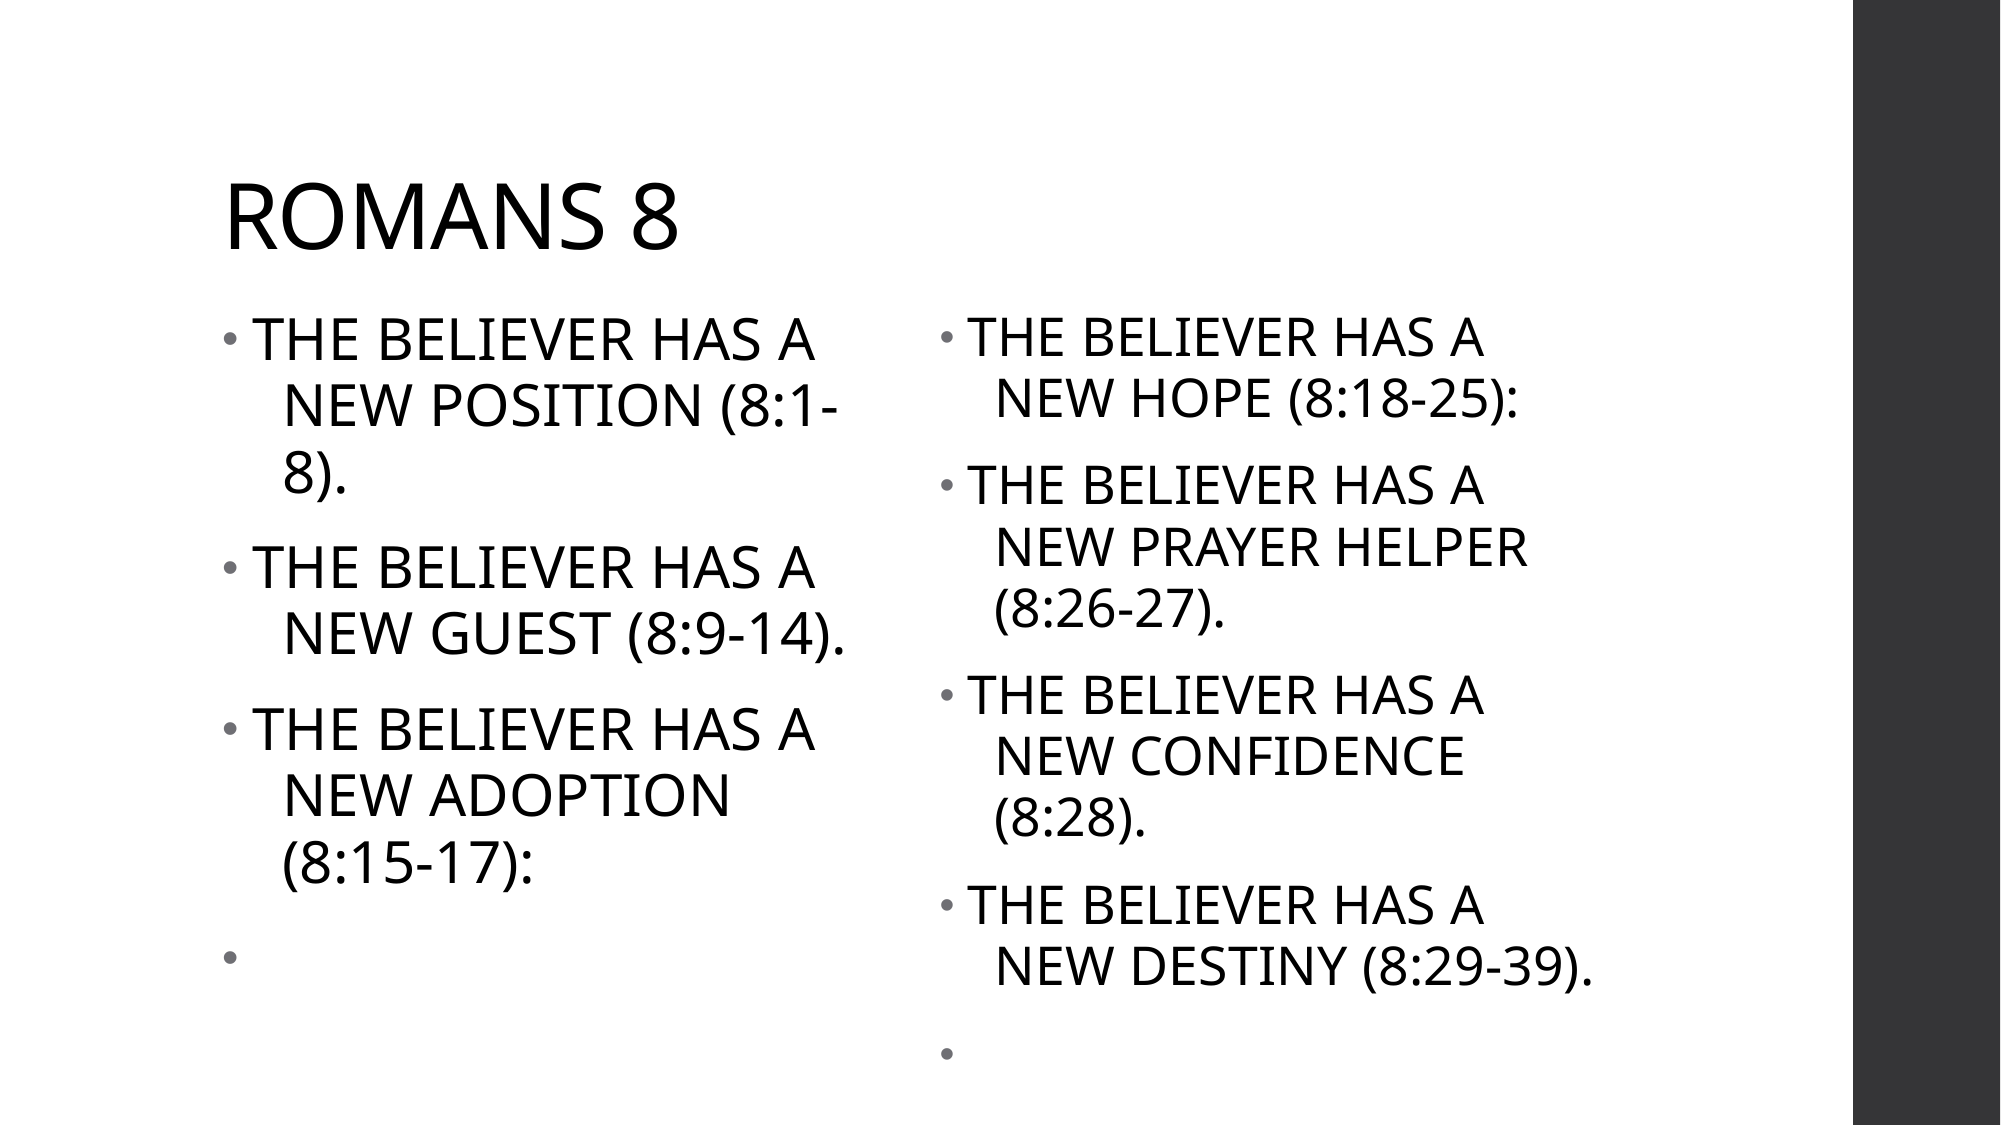

# ROMANS 8
THE BELIEVER HAS A NEW POSITION (8:1-8).
THE BELIEVER HAS A NEW GUEST (8:9-14).
THE BELIEVER HAS A NEW ADOPTION (8:15-17):
THE BELIEVER HAS A NEW HOPE (8:18-25):
THE BELIEVER HAS A NEW PRAYER HELPER (8:26-27).
THE BELIEVER HAS A NEW CONFIDENCE (8:28).
THE BELIEVER HAS A NEW DESTINY (8:29-39).